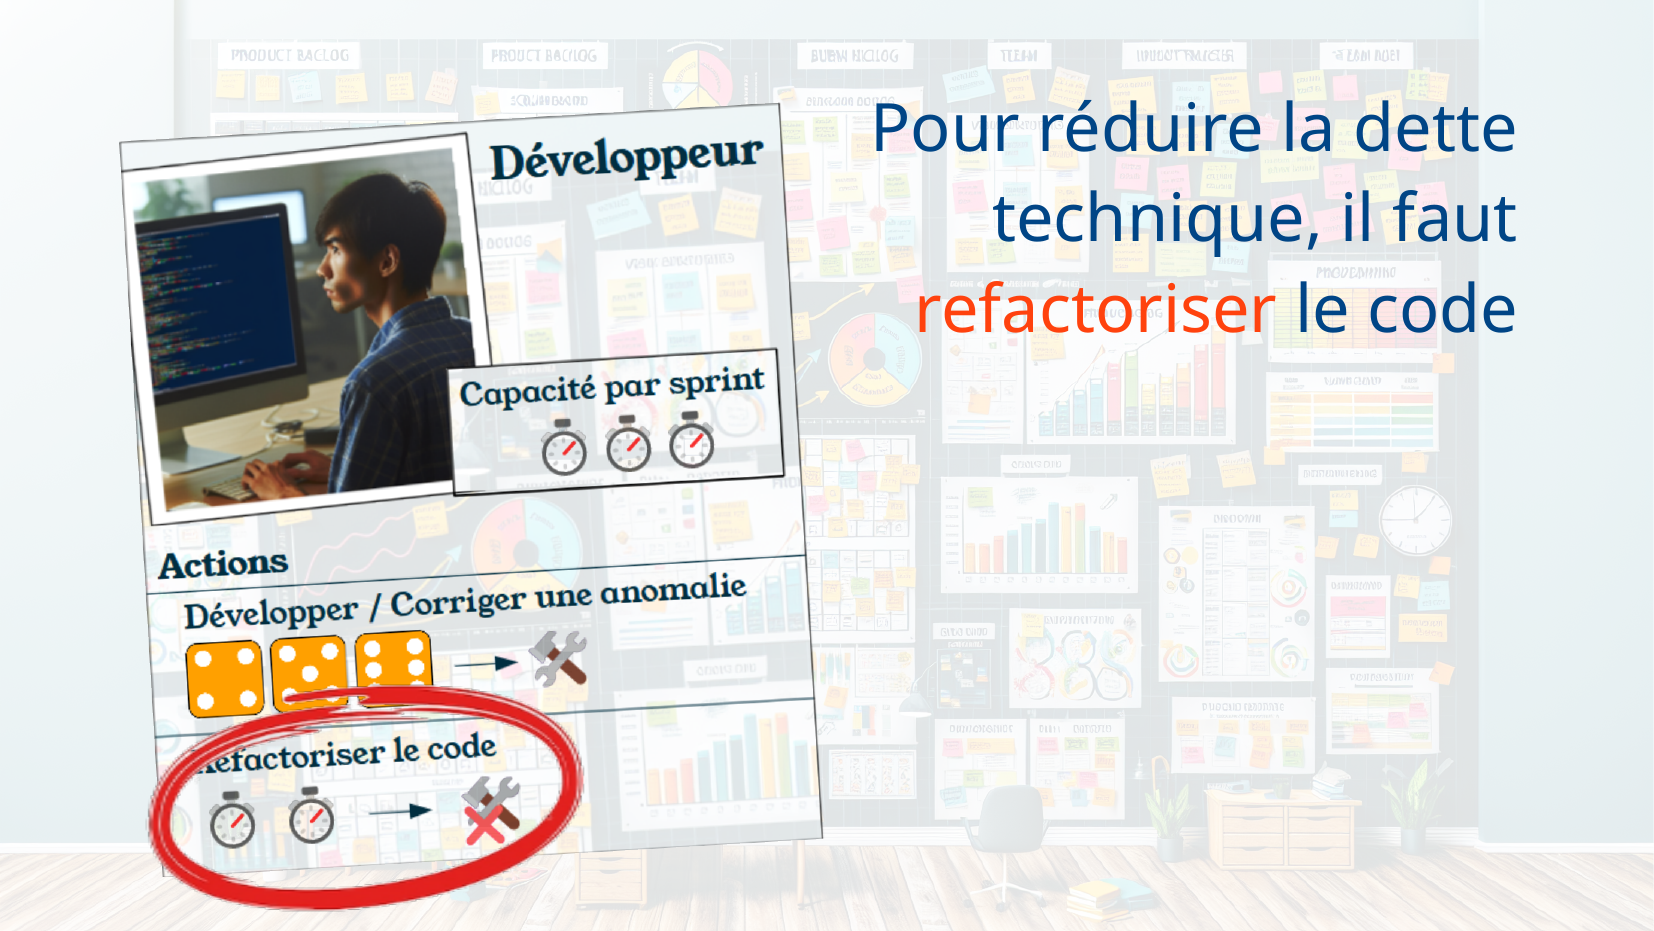

Pour réduire la dette technique, il faut refactoriser le code